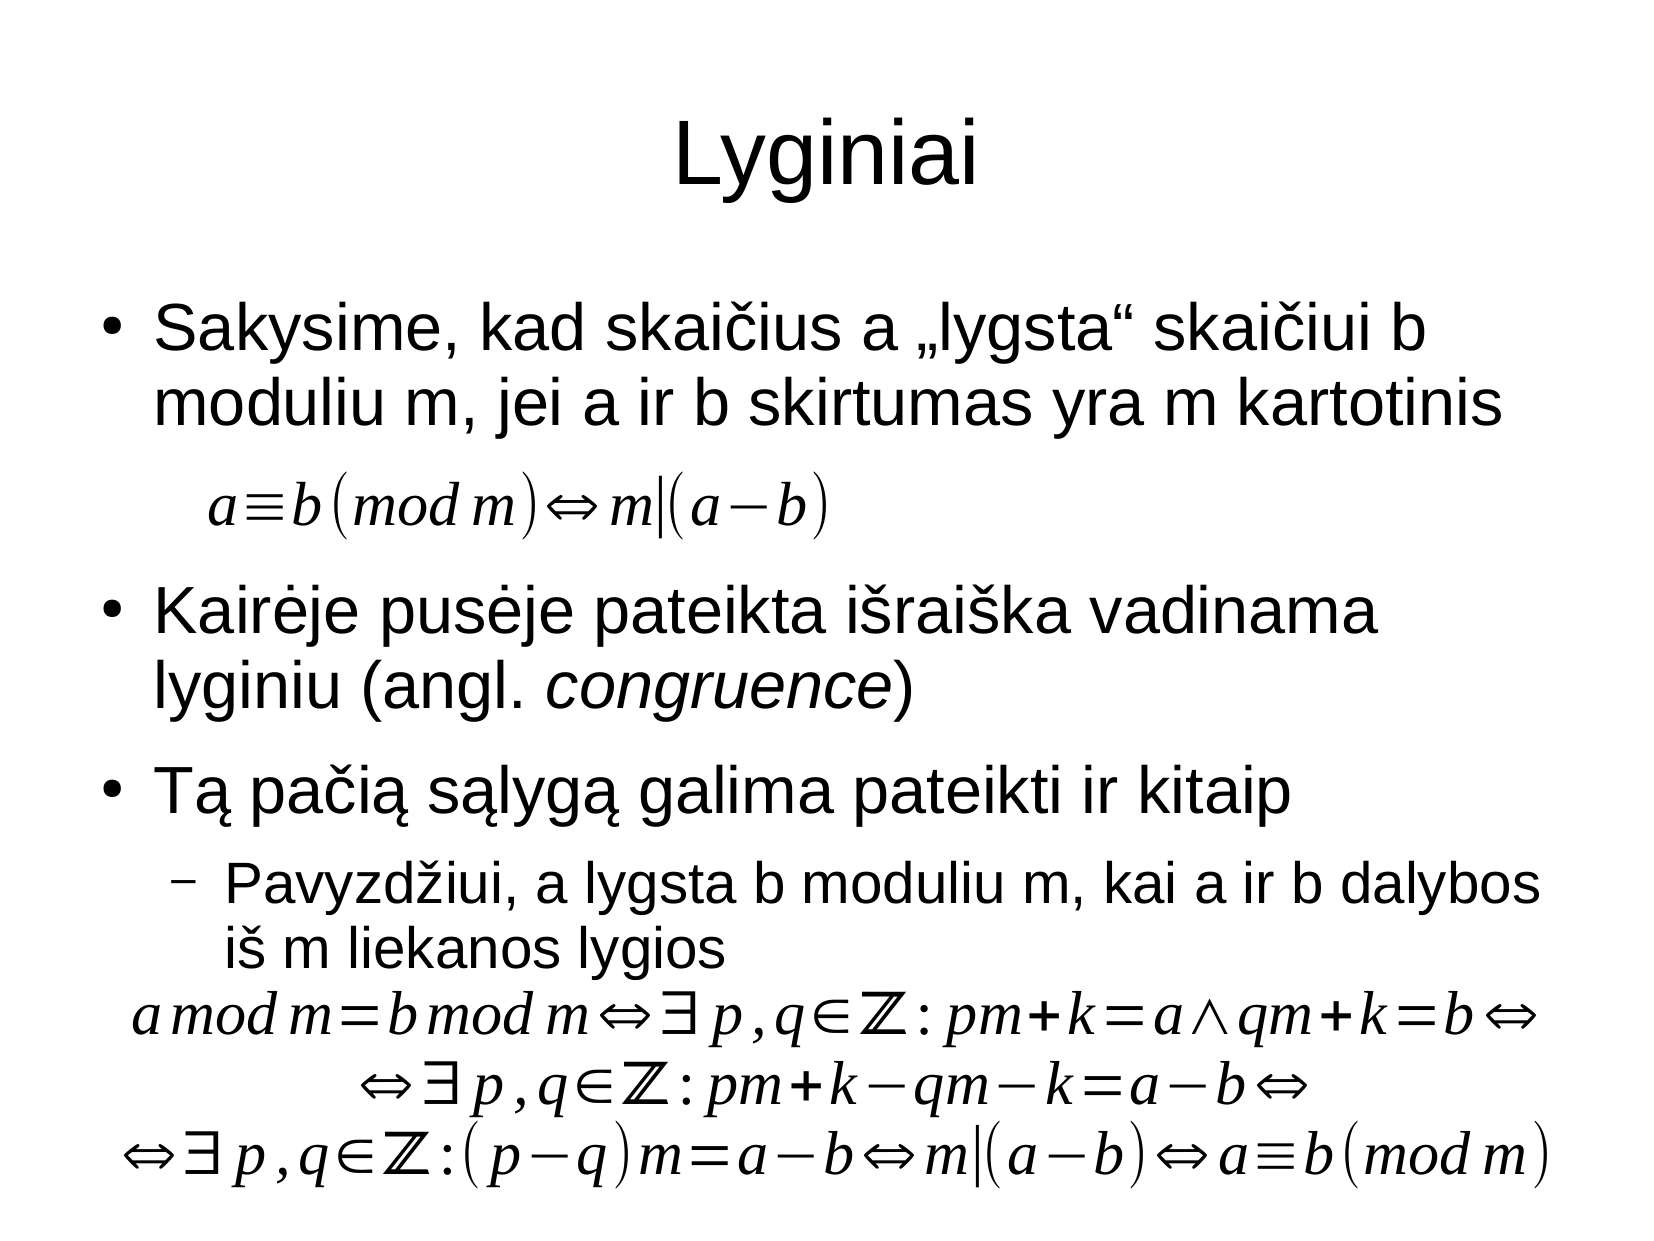

# Lyginiai
Sakysime, kad skaičius a „lygsta“ skaičiui b moduliu m, jei a ir b skirtumas yra m kartotinis
Kairėje pusėje pateikta išraiška vadinama lyginiu (angl. congruence)
Tą pačią sąlygą galima pateikti ir kitaip
Pavyzdžiui, a lygsta b moduliu m, kai a ir b dalybos iš m liekanos lygios